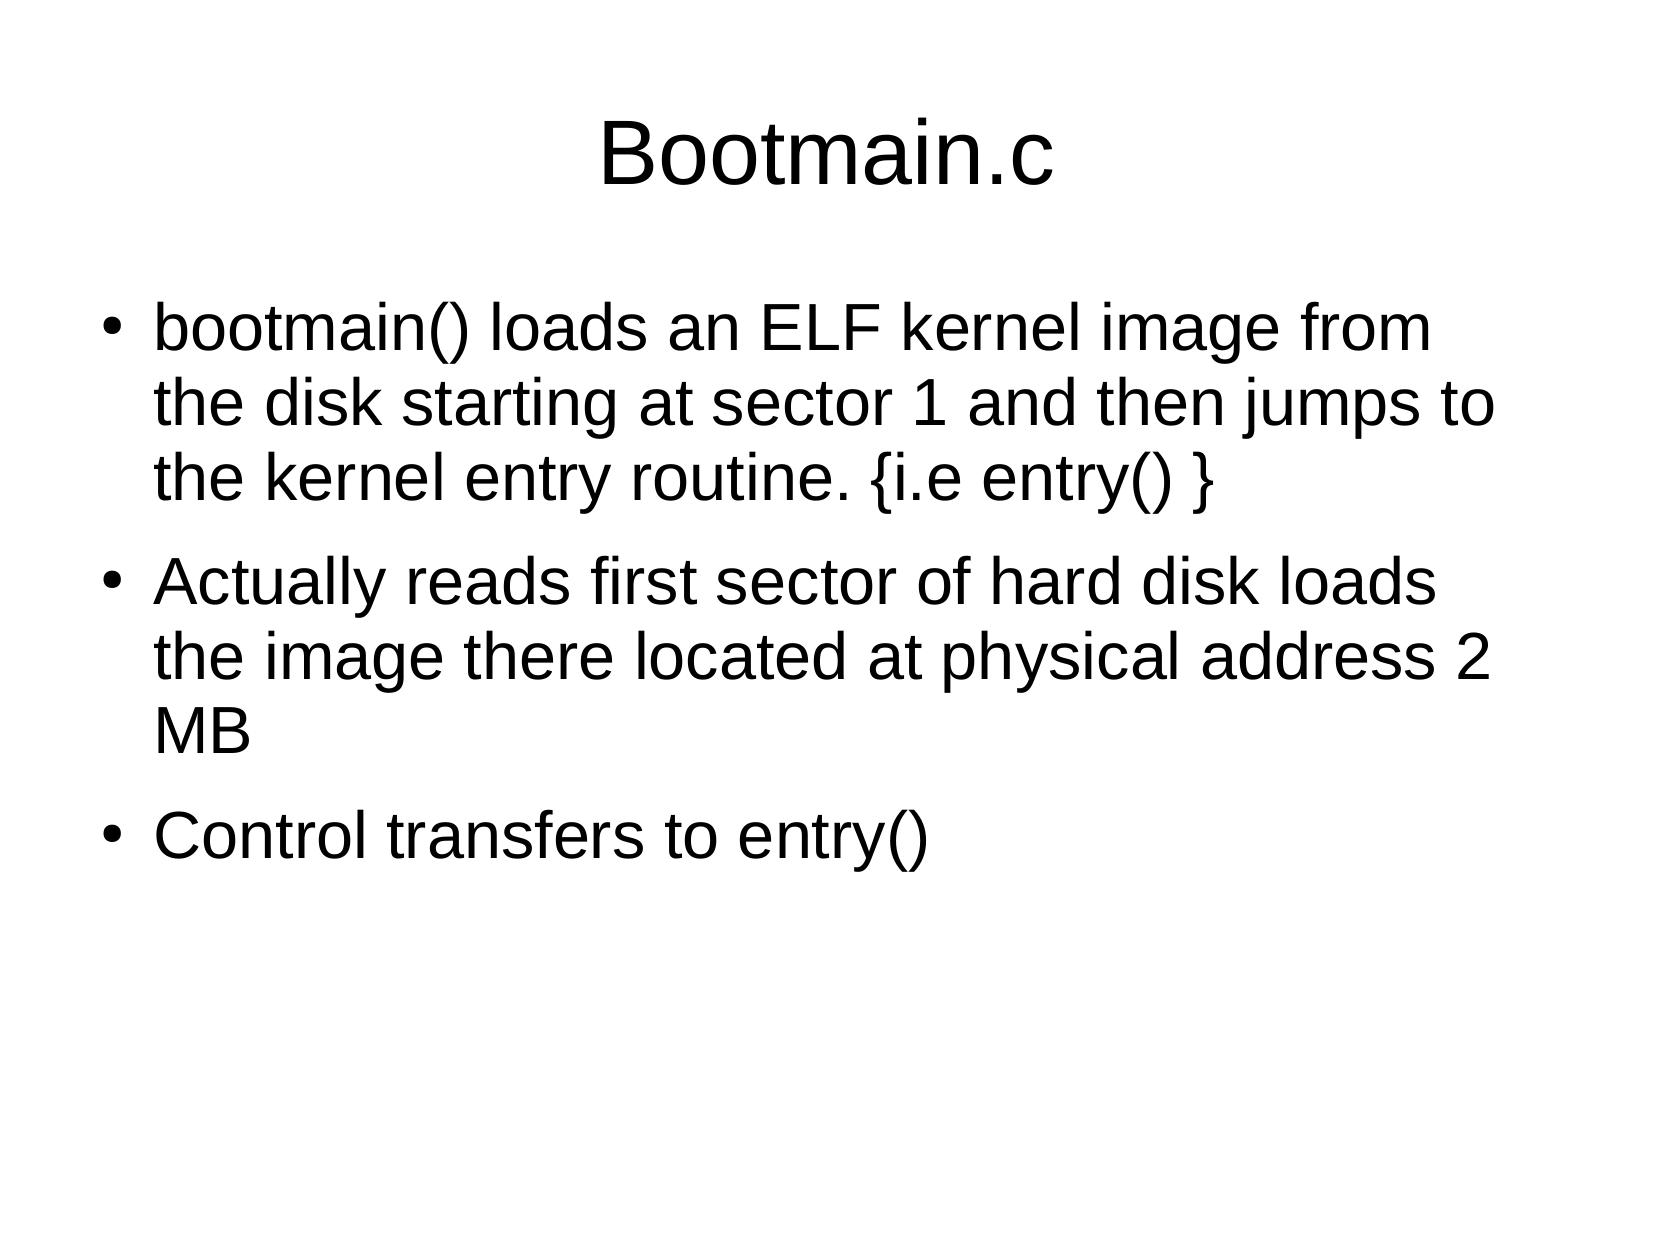

# Bootmain.c
bootmain() loads an ELF kernel image from the disk starting at sector 1 and then jumps to the kernel entry routine. {i.e entry() }
Actually reads first sector of hard disk loads the image there located at physical address 2 MB
Control transfers to entry()